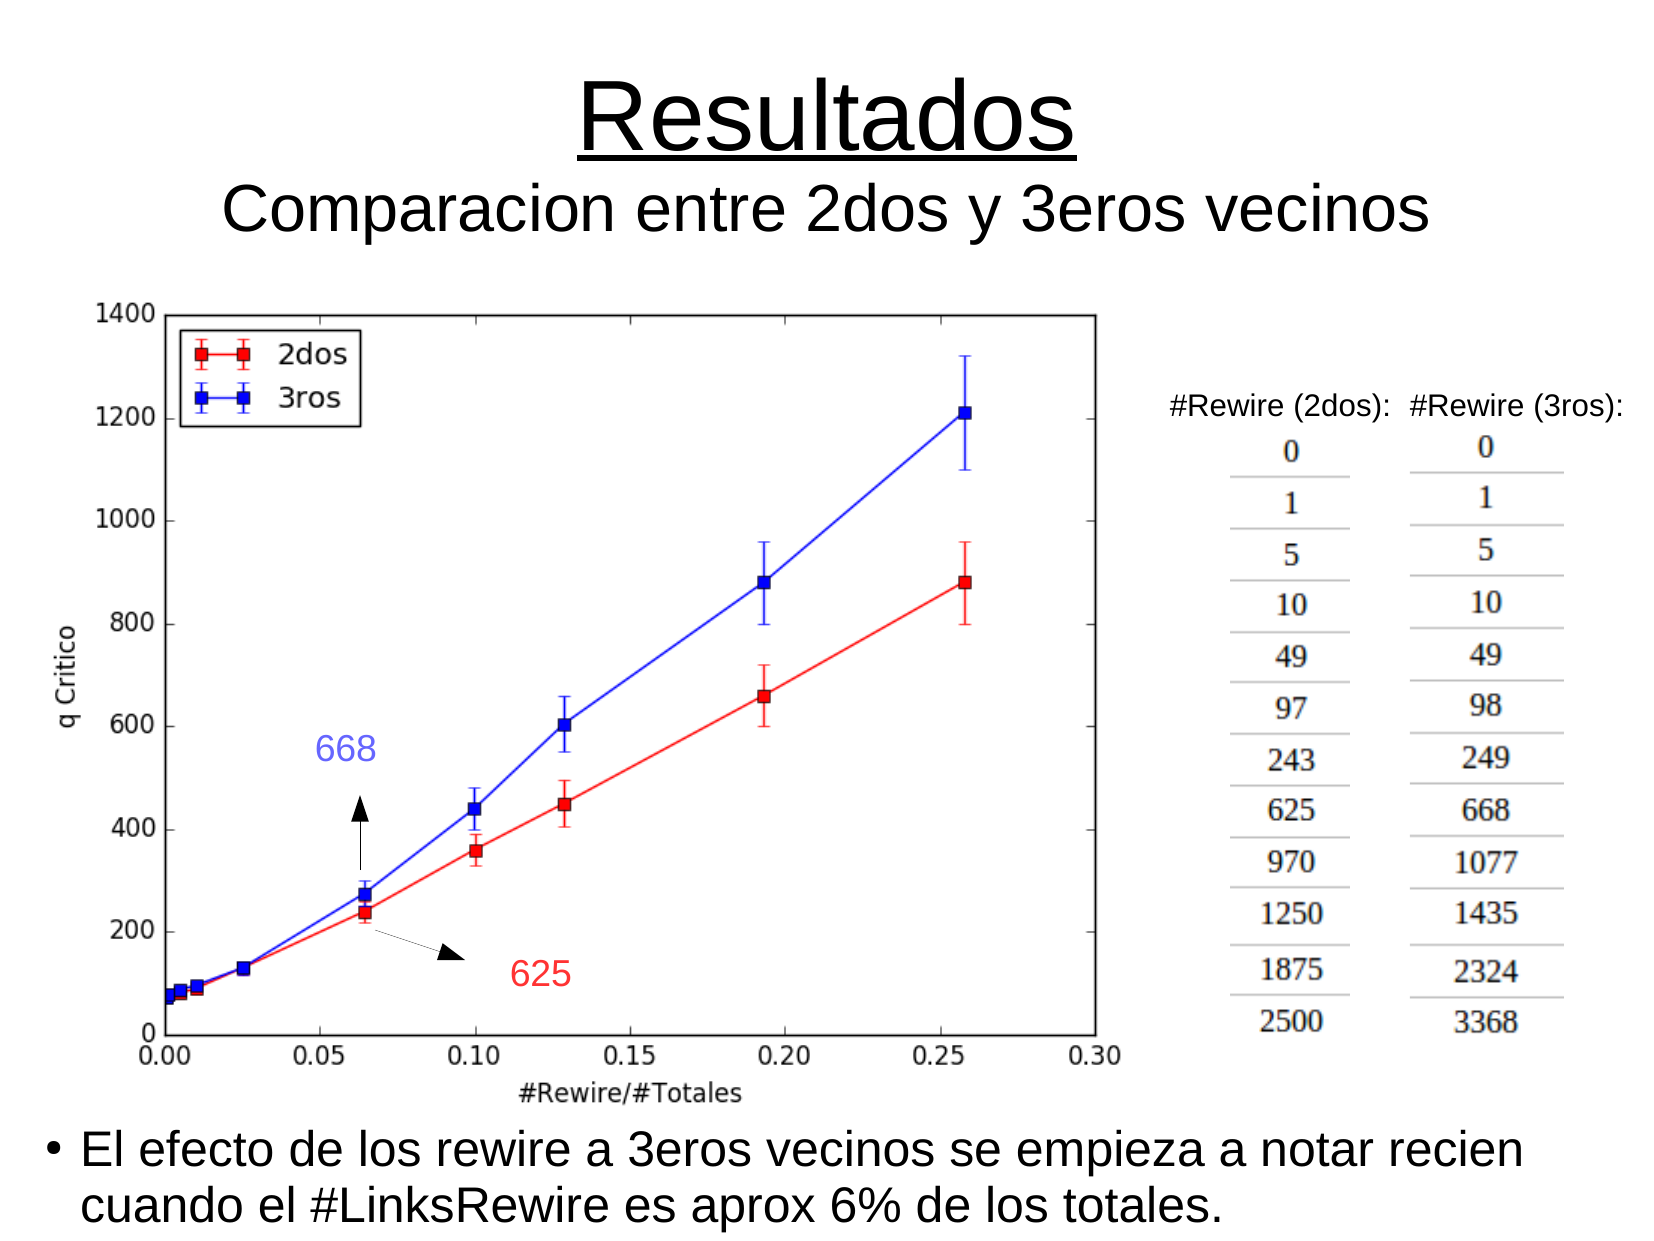

# Resultados Comparacion entre 2dos y 3eros vecinos
#Rewire (2dos):
#Rewire (3ros):
668
625
El efecto de los rewire a 3eros vecinos se empieza a notar recien cuando el #LinksRewire es aprox 6% de los totales.